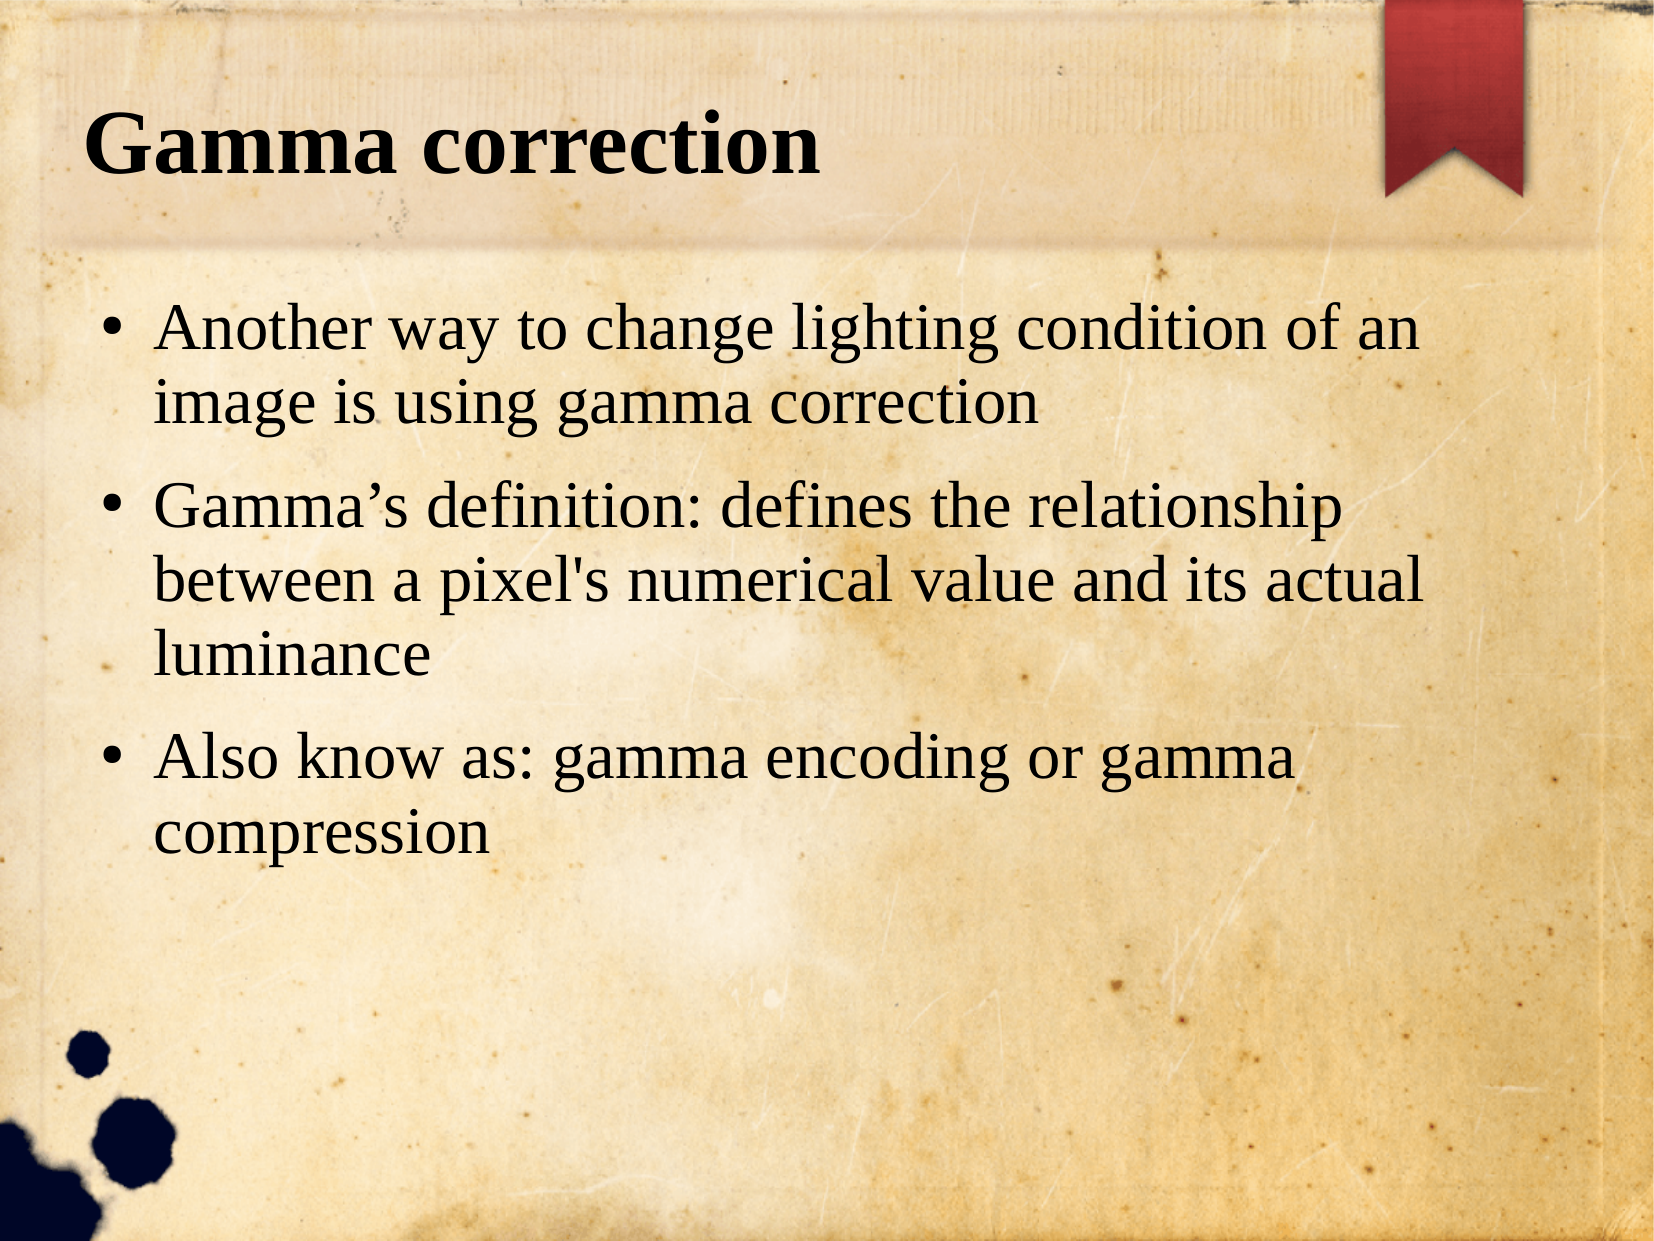

# Gamma correction
Another way to change lighting condition of an image is using gamma correction
Gamma’s definition: defines the relationship between a pixel's numerical value and its actual luminance
Also know as: gamma encoding or gamma compression